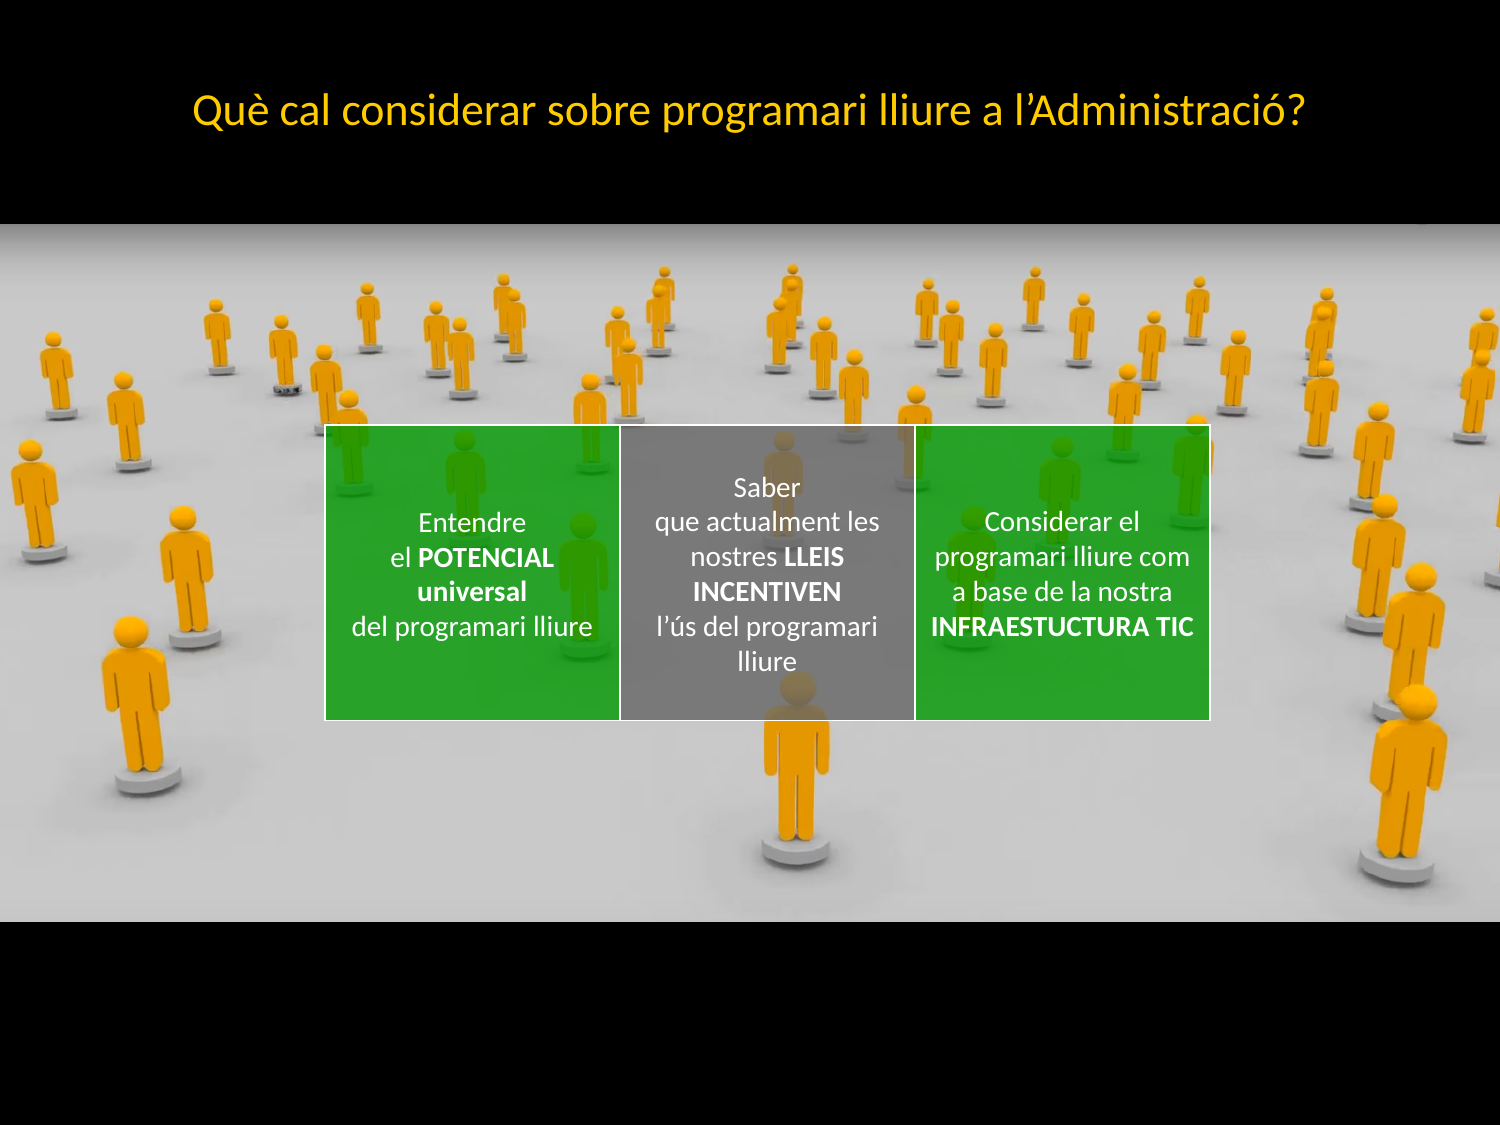

Què cal considerar sobre programari lliure a l’Administració?
Saber
que actualment les nostres LLEIS INCENTIVEN
l’ús del programari lliure
Considerar el programari lliure com a base de la nostra INFRAESTUCTURA TIC
Entendre
el POTENCIAL
universal
del programari lliure